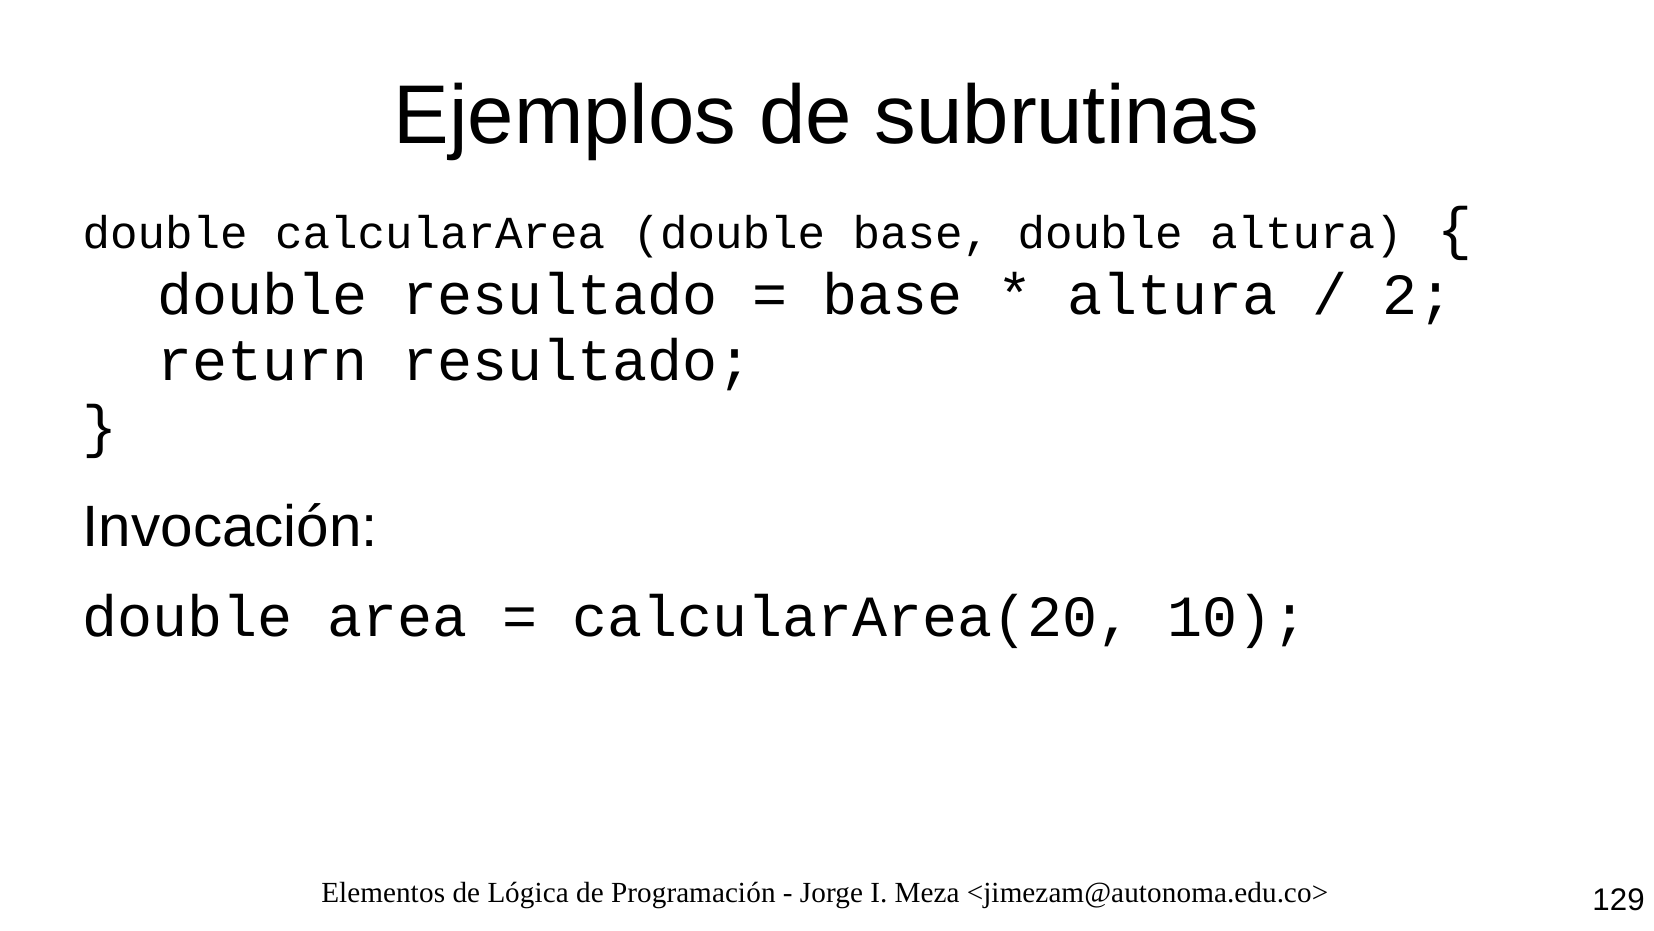

# Ejemplos de subrutinas
double calcularArea (double base, double altura) {
	double resultado = base * altura / 2;
	return resultado;
}
Invocación:
double area = calcularArea(20, 10);
Elementos de Lógica de Programación - Jorge I. Meza <jimezam@autonoma.edu.co>